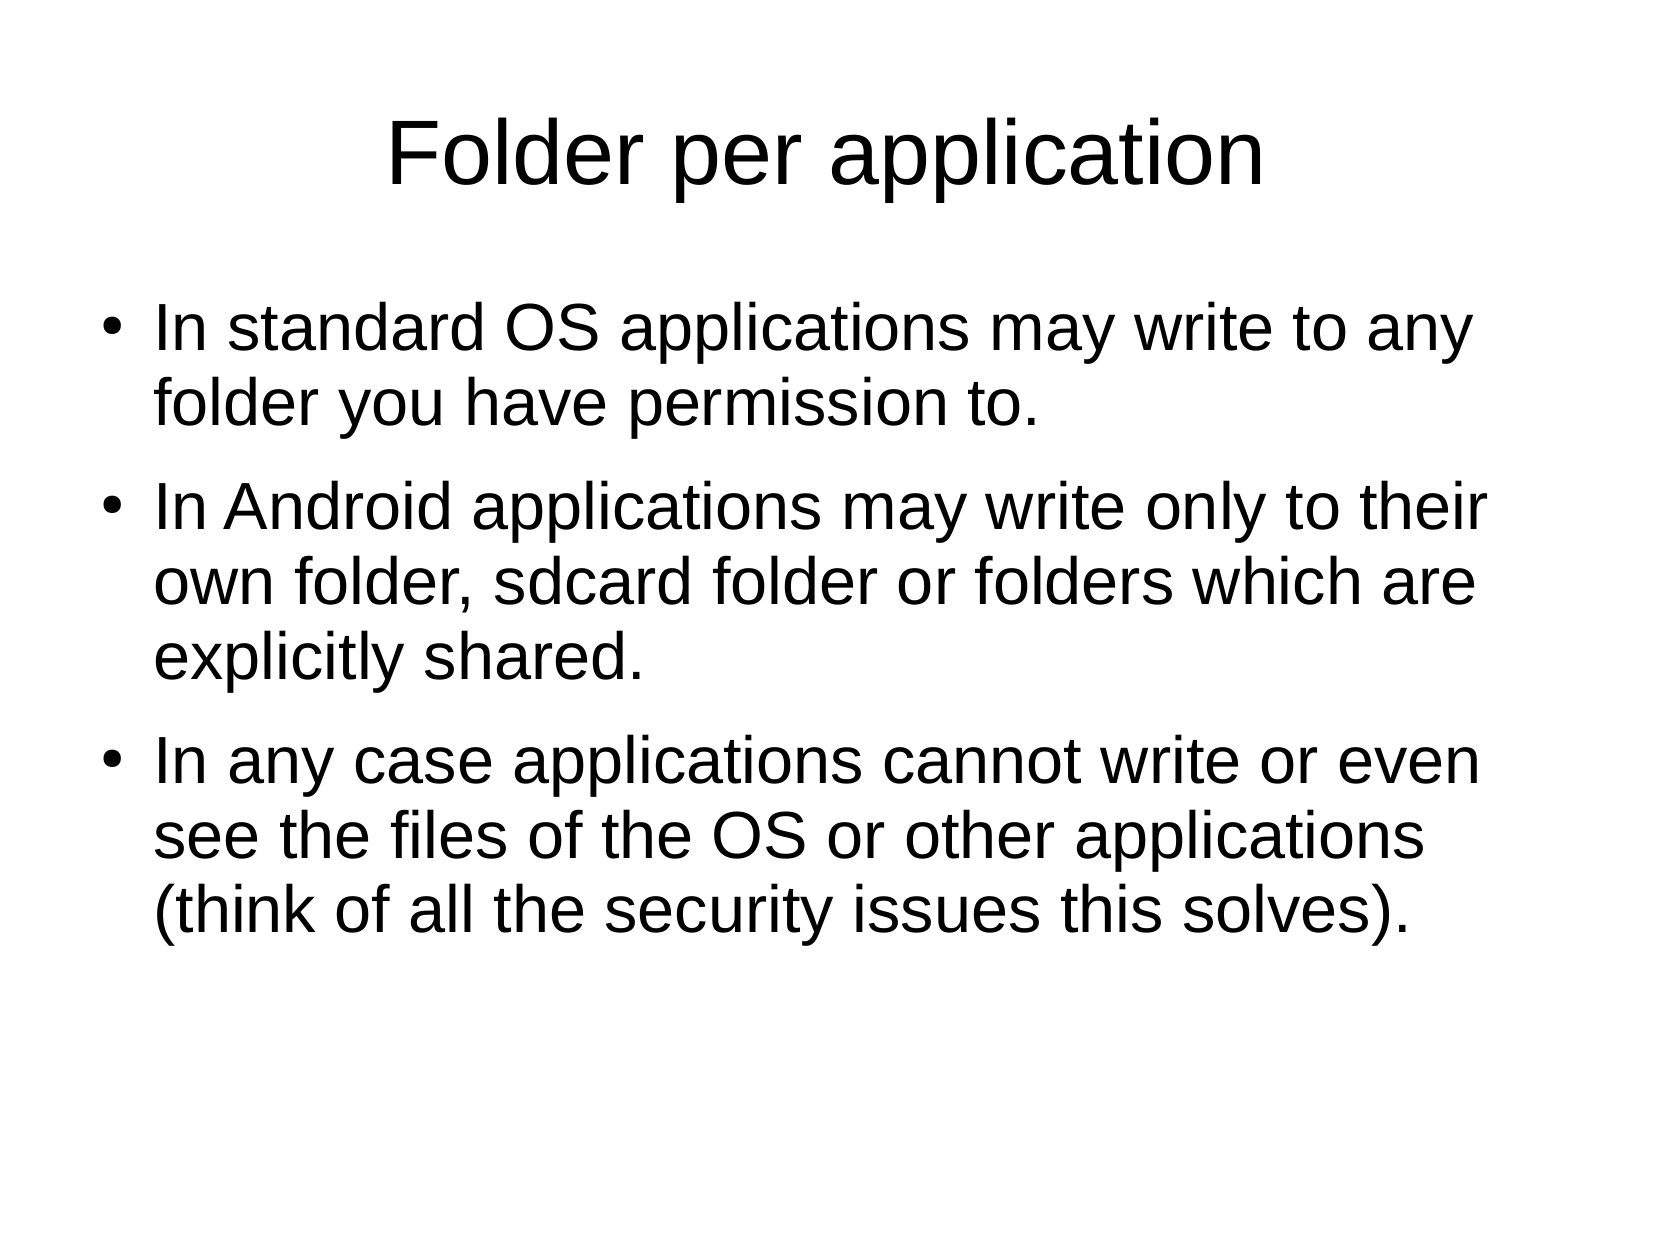

# Folder per application
In standard OS applications may write to any folder you have permission to.
In Android applications may write only to their own folder, sdcard folder or folders which are explicitly shared.
In any case applications cannot write or even see the files of the OS or other applications (think of all the security issues this solves).